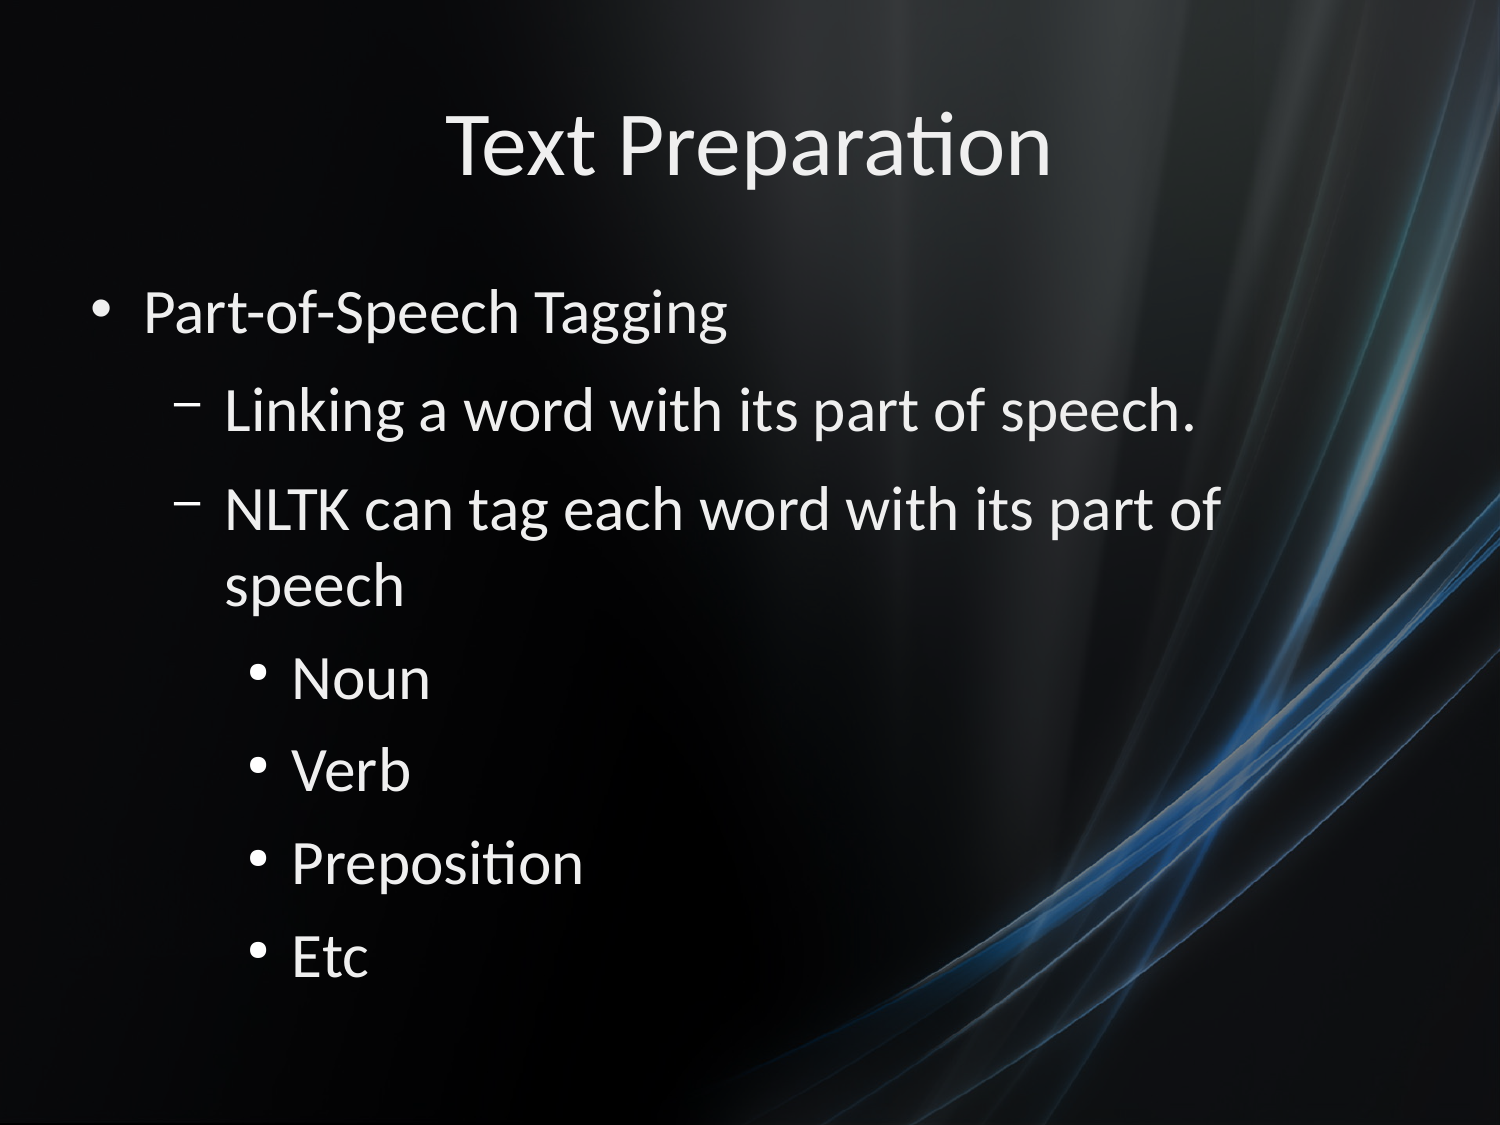

# Text Preparation
Part-of-Speech Tagging
Linking a word with its part of speech.
NLTK can tag each word with its part of speech
Noun
Verb
Preposition
Etc